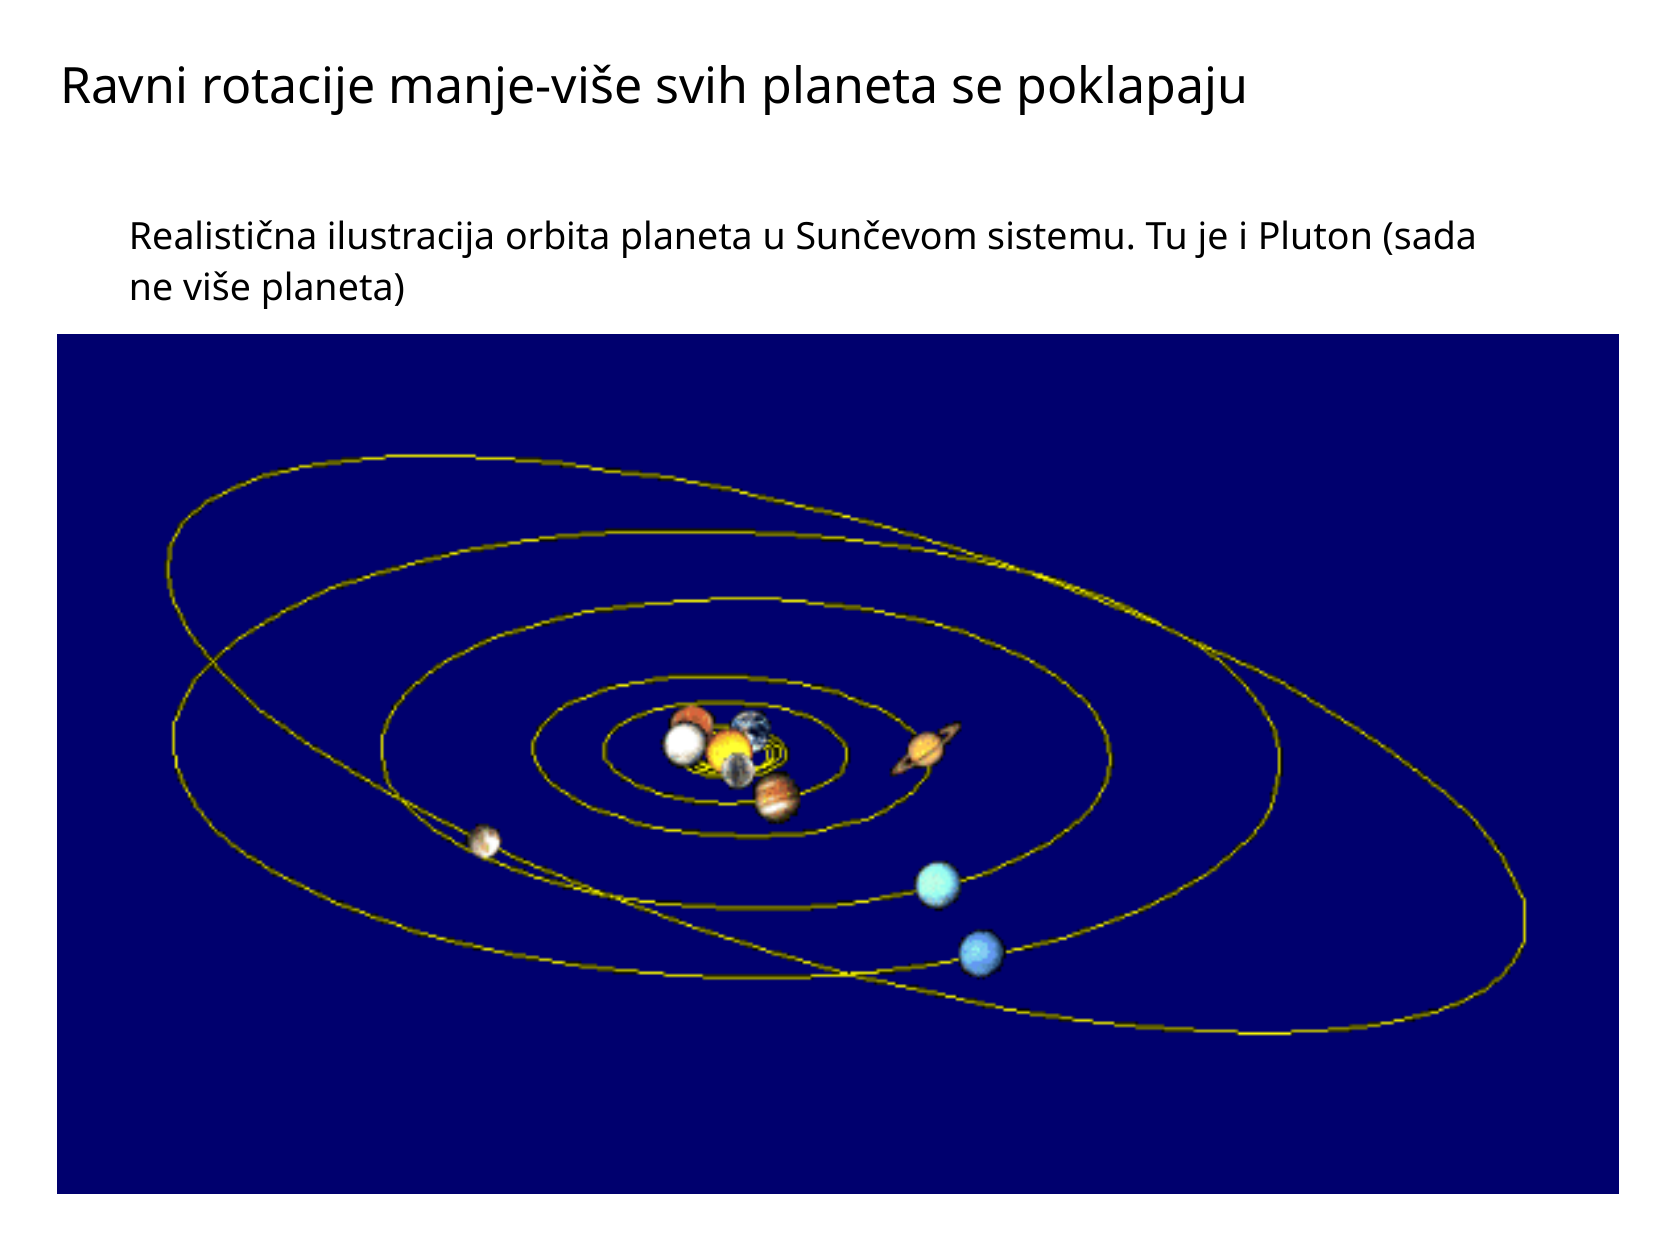

# Ravni rotacije manje-više svih planeta se poklapaju
Realistična ilustracija orbita planeta u Sunčevom sistemu. Tu je i Pluton (sada ne više planeta)